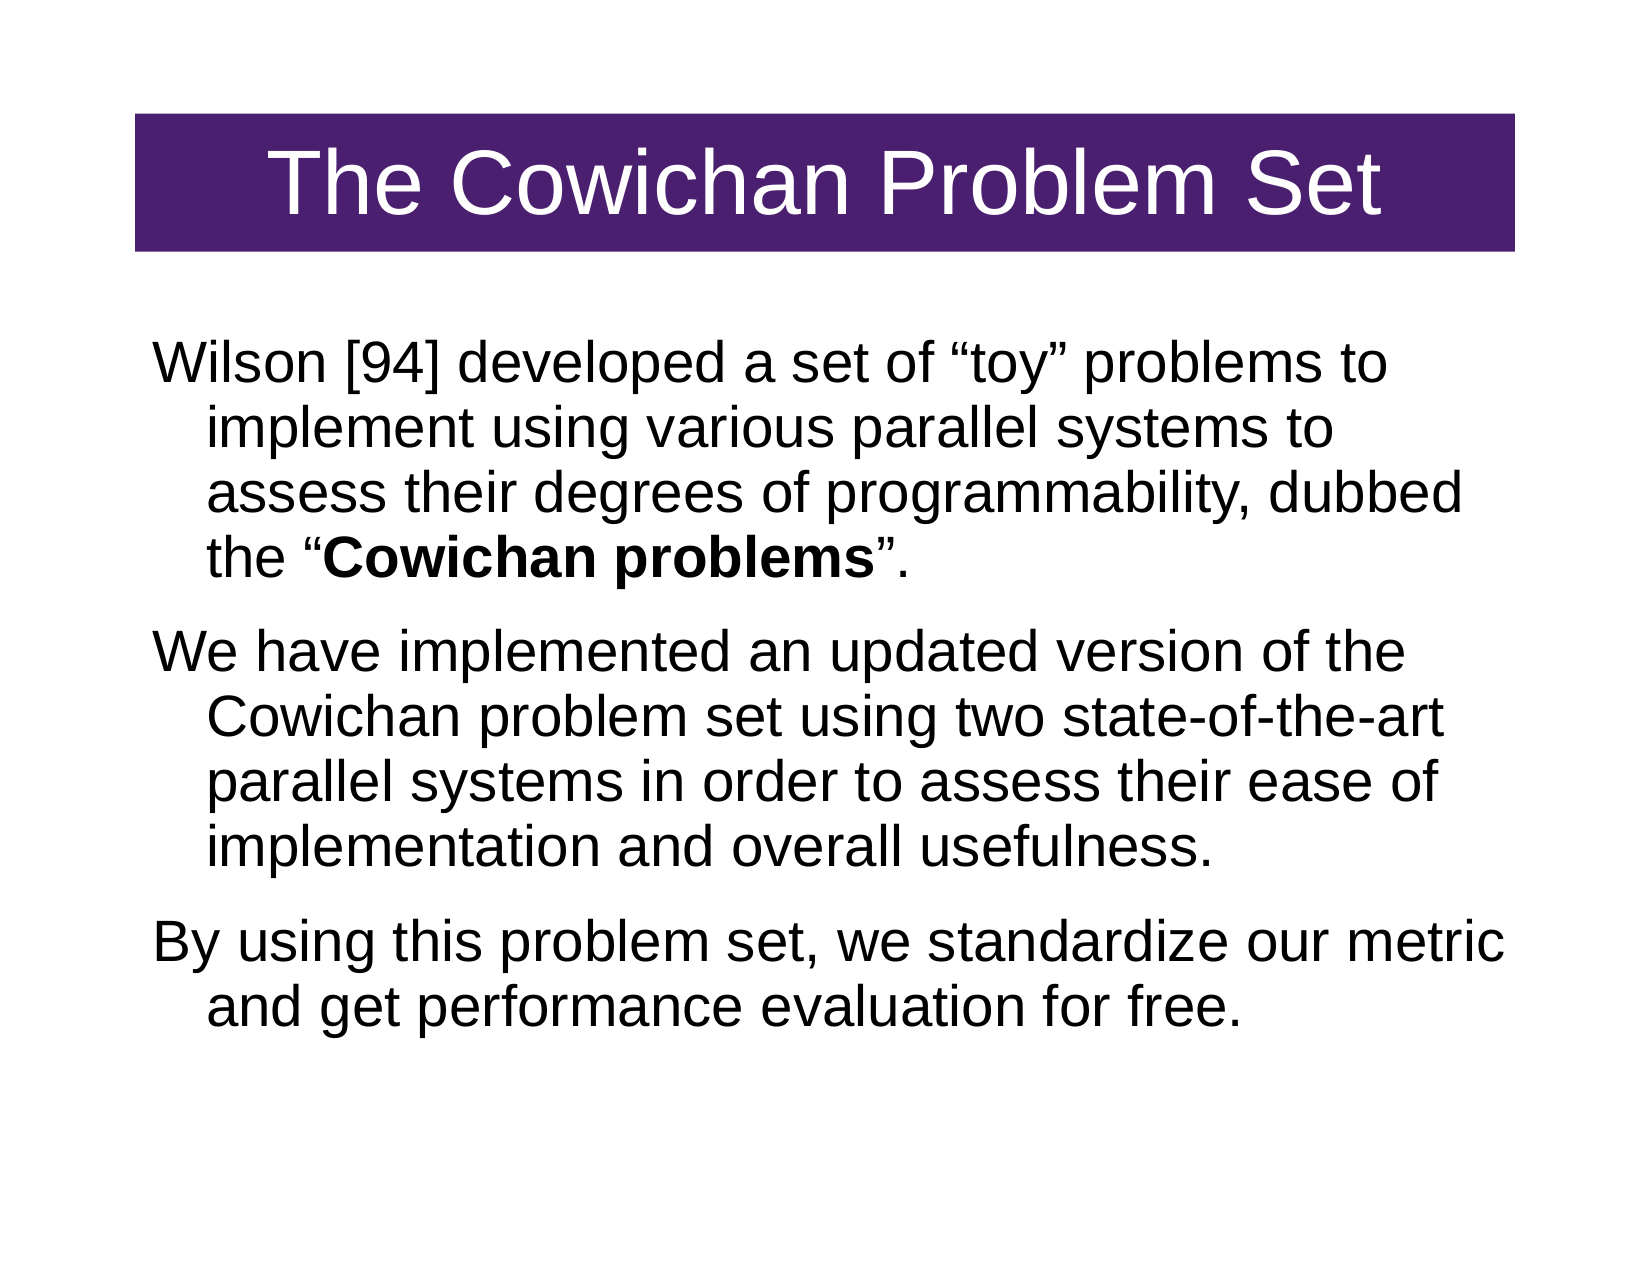

The Cowichan Problem Set
# Wilson [94] developed a set of “toy” problems to implement using various parallel systems to assess their degrees of programmability, dubbed the “Cowichan problems”.
We have implemented an updated version of the Cowichan problem set using two state-of-the-art parallel systems in order to assess their ease of implementation and overall usefulness.
By using this problem set, we standardize our metric and get performance evaluation for free.